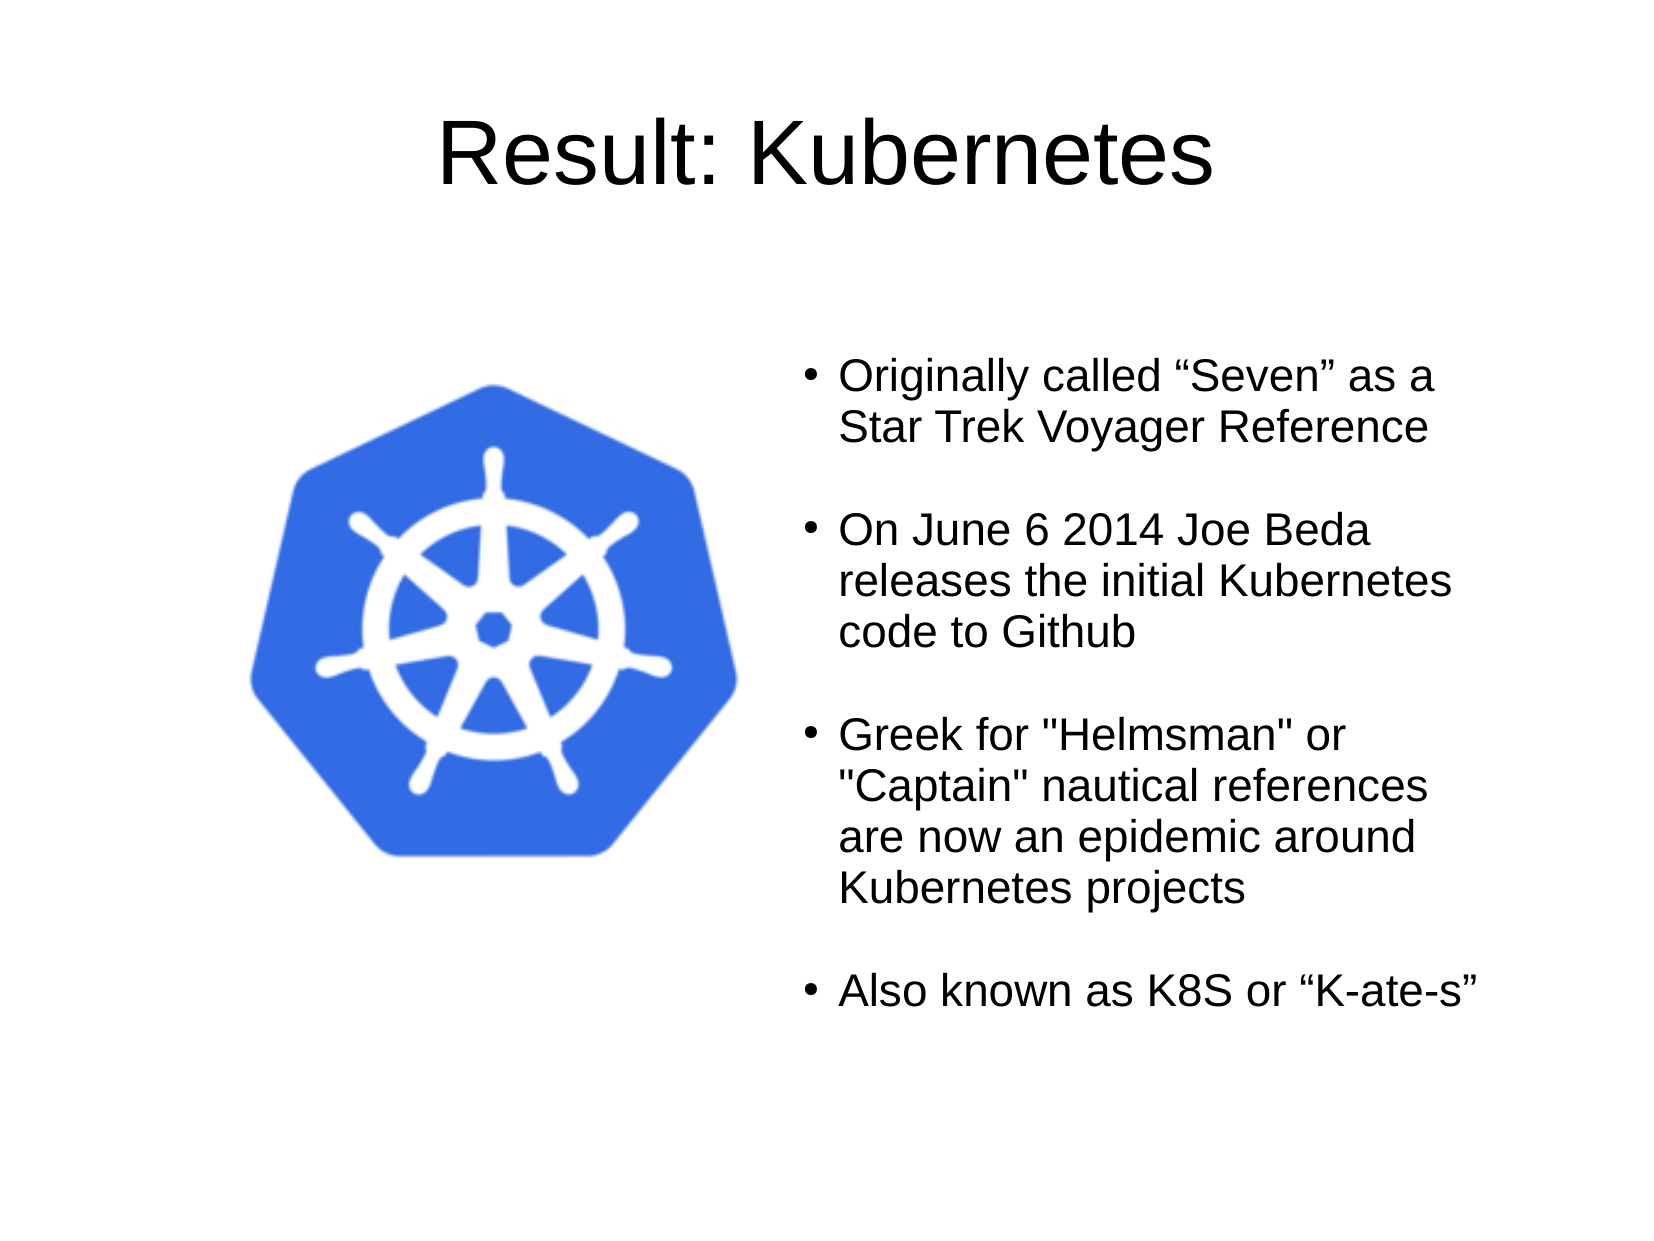

# Result: Kubernetes
Originally called “Seven” as a Star Trek Voyager Reference
On June 6 2014 Joe Beda releases the initial Kubernetes code to Github
Greek for "Helmsman" or "Captain" nautical references are now an epidemic around Kubernetes projects
Also known as K8S or “K-ate-s”